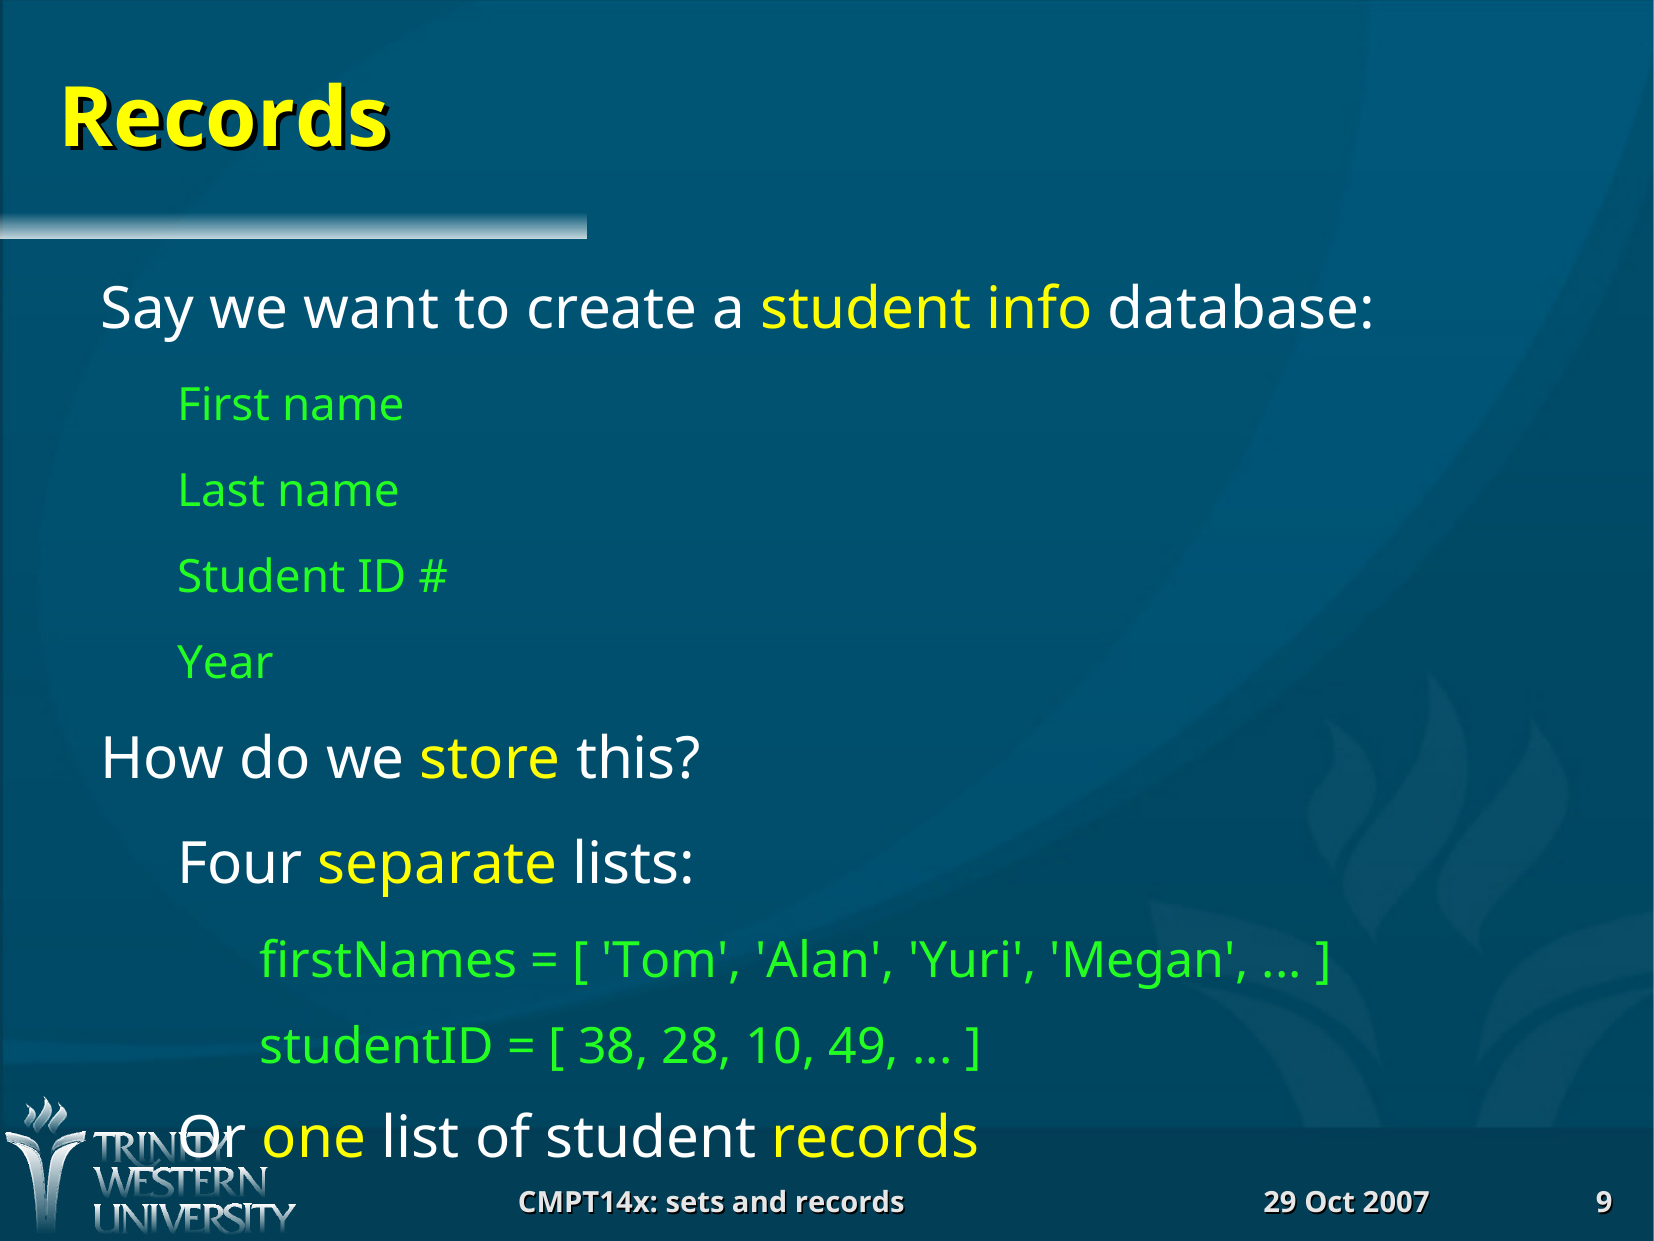

# Records
Say we want to create a student info database:
First name
Last name
Student ID #
Year
How do we store this?
Four separate lists:
firstNames = [ 'Tom', 'Alan', 'Yuri', 'Megan', ... ]
studentID = [ 38, 28, 10, 49, ... ]
Or one list of student records
CMPT14x: sets and records
29 Oct 2007
9